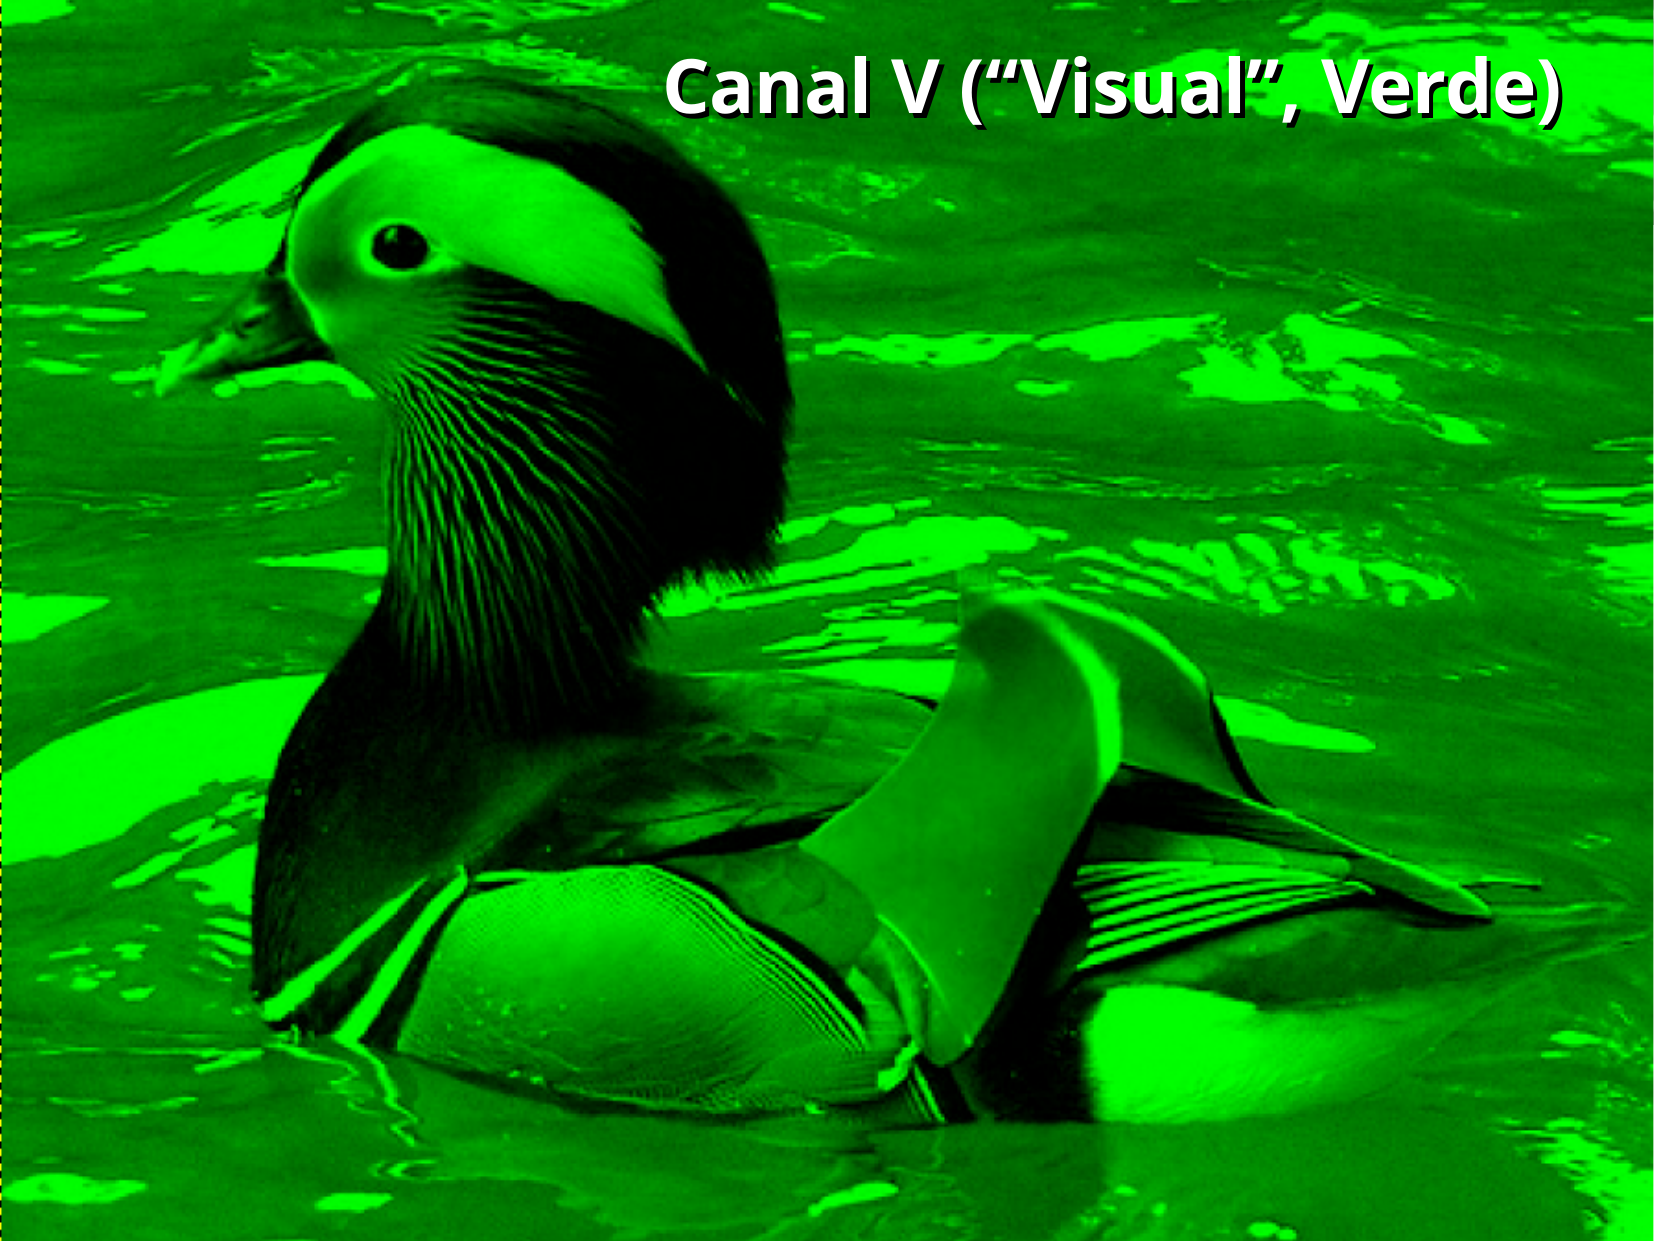

# Canal V (“Visual”, Verde)
Oct 10, 2017
H. Asorey - IPAC 2017 - 09
35